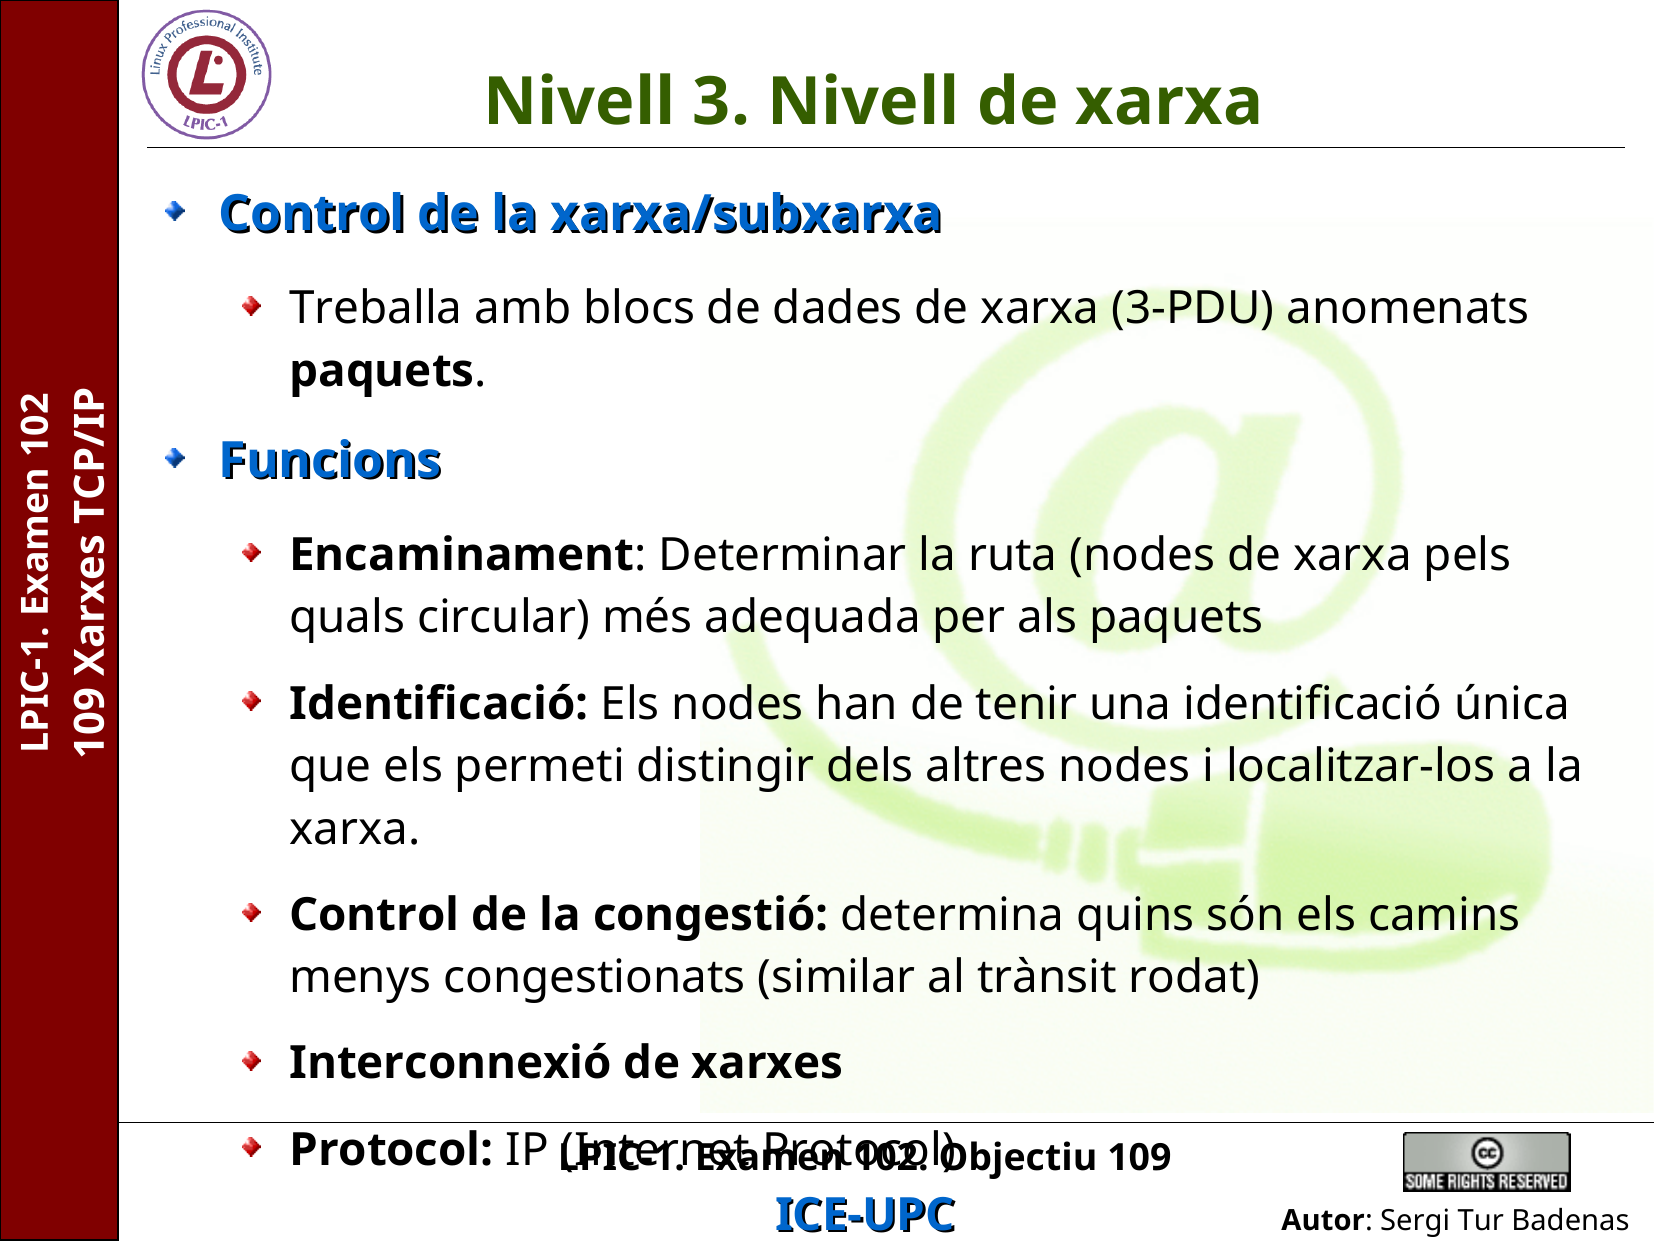

# Nivell 3. Nivell de xarxa
Control de la xarxa/subxarxa
Treballa amb blocs de dades de xarxa (3-PDU) anomenats paquets.
Funcions
Encaminament: Determinar la ruta (nodes de xarxa pels quals circular) més adequada per als paquets
Identificació: Els nodes han de tenir una identificació única que els permeti distingir dels altres nodes i localitzar-los a la xarxa.
Control de la congestió: determina quins són els camins menys congestionats (similar al trànsit rodat)
Interconnexió de xarxes
Protocol: IP (Internet Protocol)